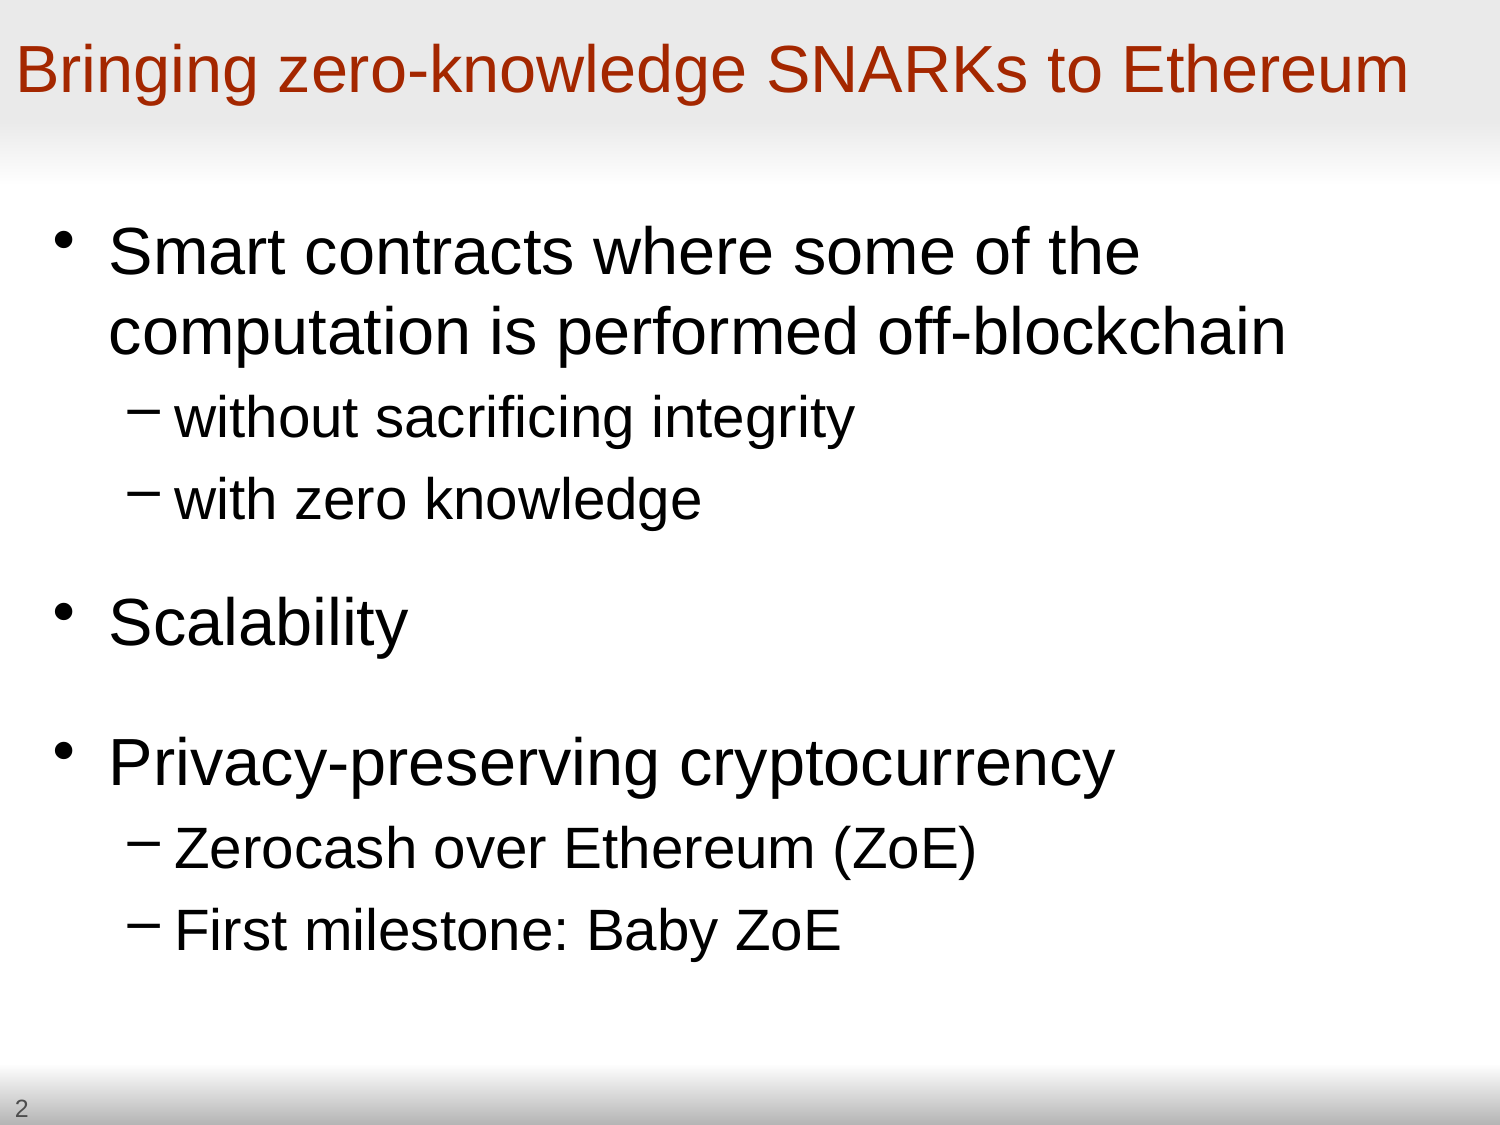

# Bringing zero-knowledge SNARKs to Ethereum
Smart contracts where some of the computation is performed off-blockchain
without sacrificing integrity
with zero knowledge
Scalability
Privacy-preserving cryptocurrency
Zerocash over Ethereum (ZoE)
First milestone: Baby ZoE